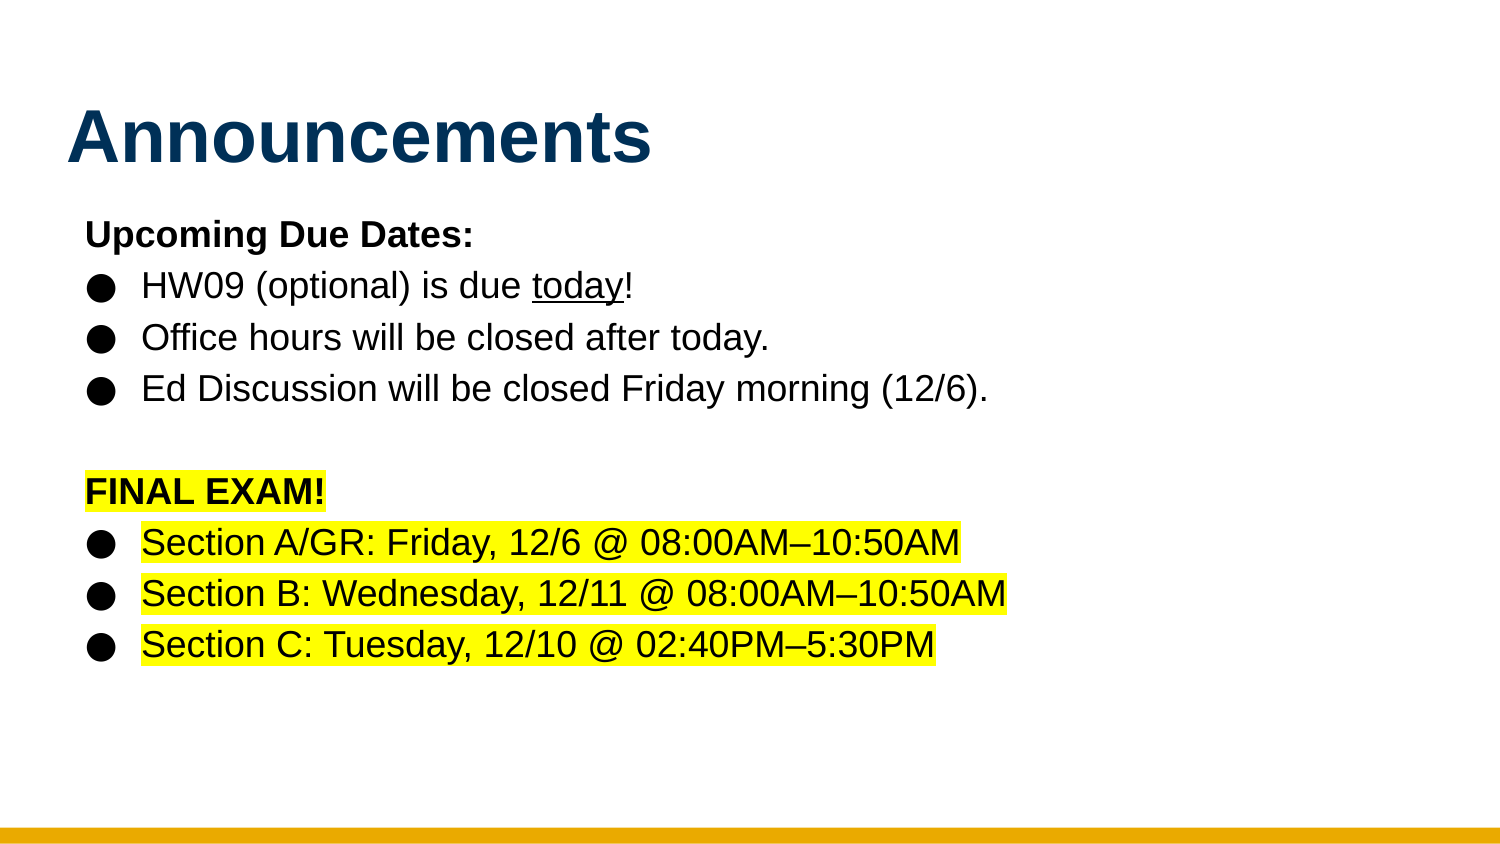

# Announcements
Upcoming Due Dates:
HW09 (optional) is due today!
Office hours will be closed after today.
Ed Discussion will be closed Friday morning (12/6).
FINAL EXAM!
Section A/GR: Friday, 12/6 @ 08:00AM–10:50AM
Section B: Wednesday, 12/11 @ 08:00AM–10:50AM
Section C: Tuesday, 12/10 @ 02:40PM–5:30PM